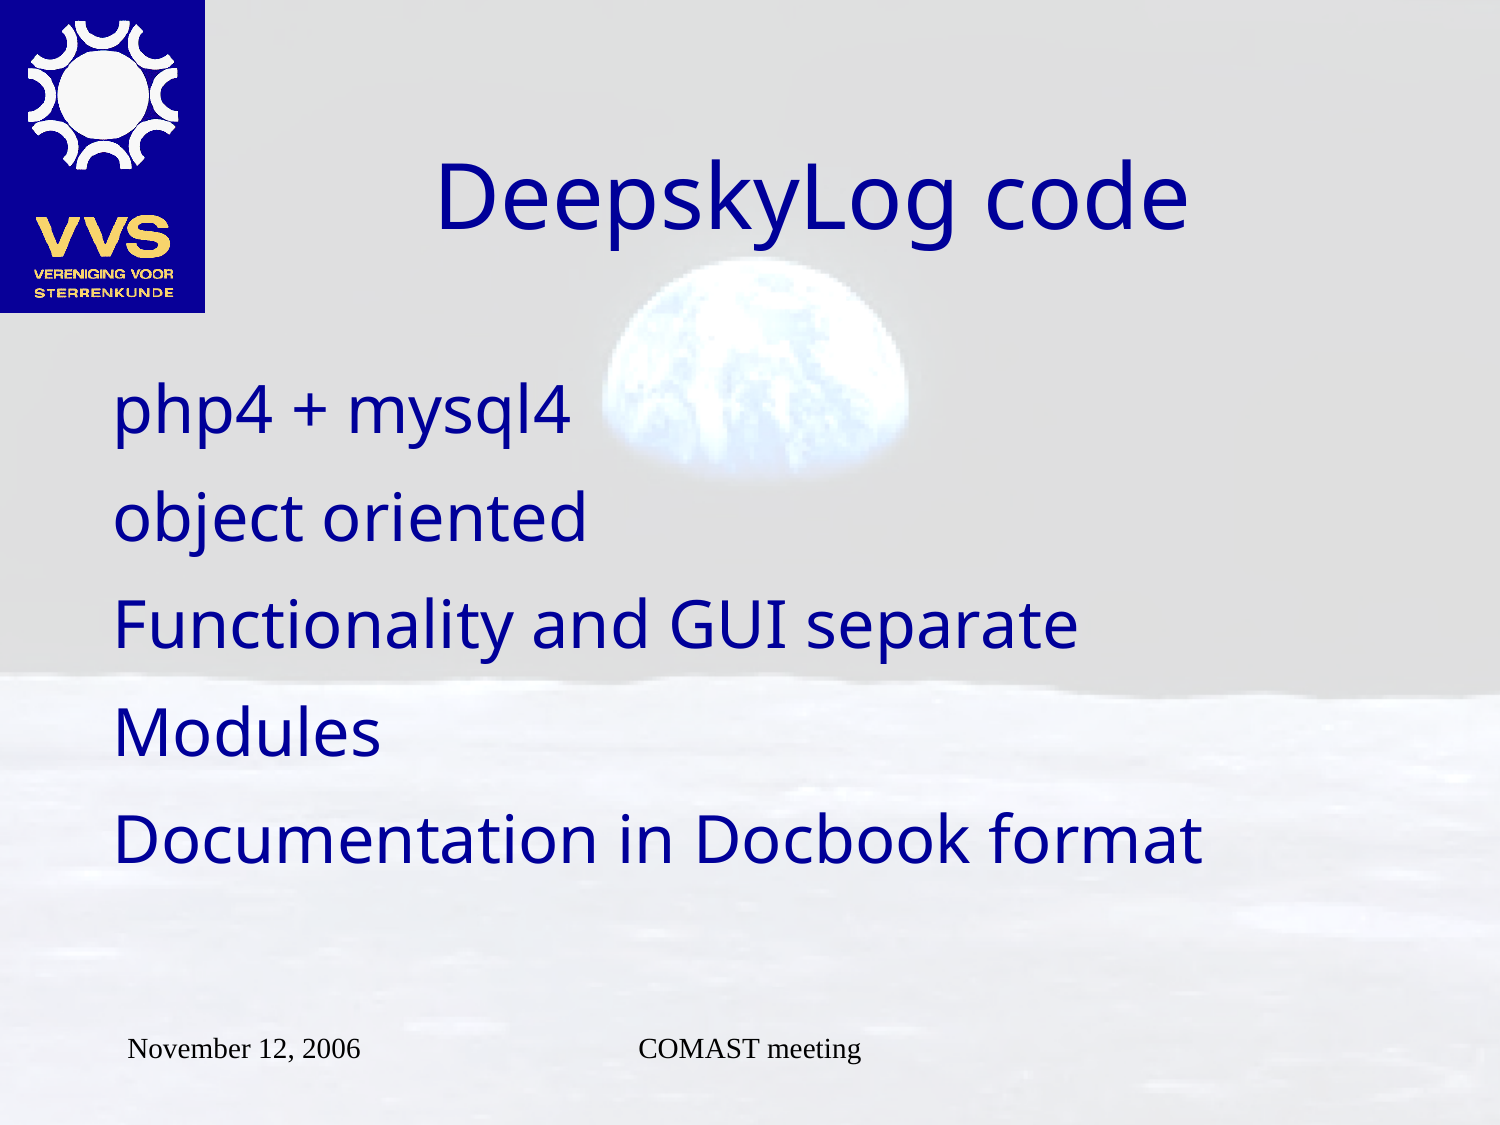

# DeepskyLog code
php4 + mysql4
object oriented
Functionality and GUI separate
Modules
Documentation in Docbook format
November 12, 2006
COMAST meeting